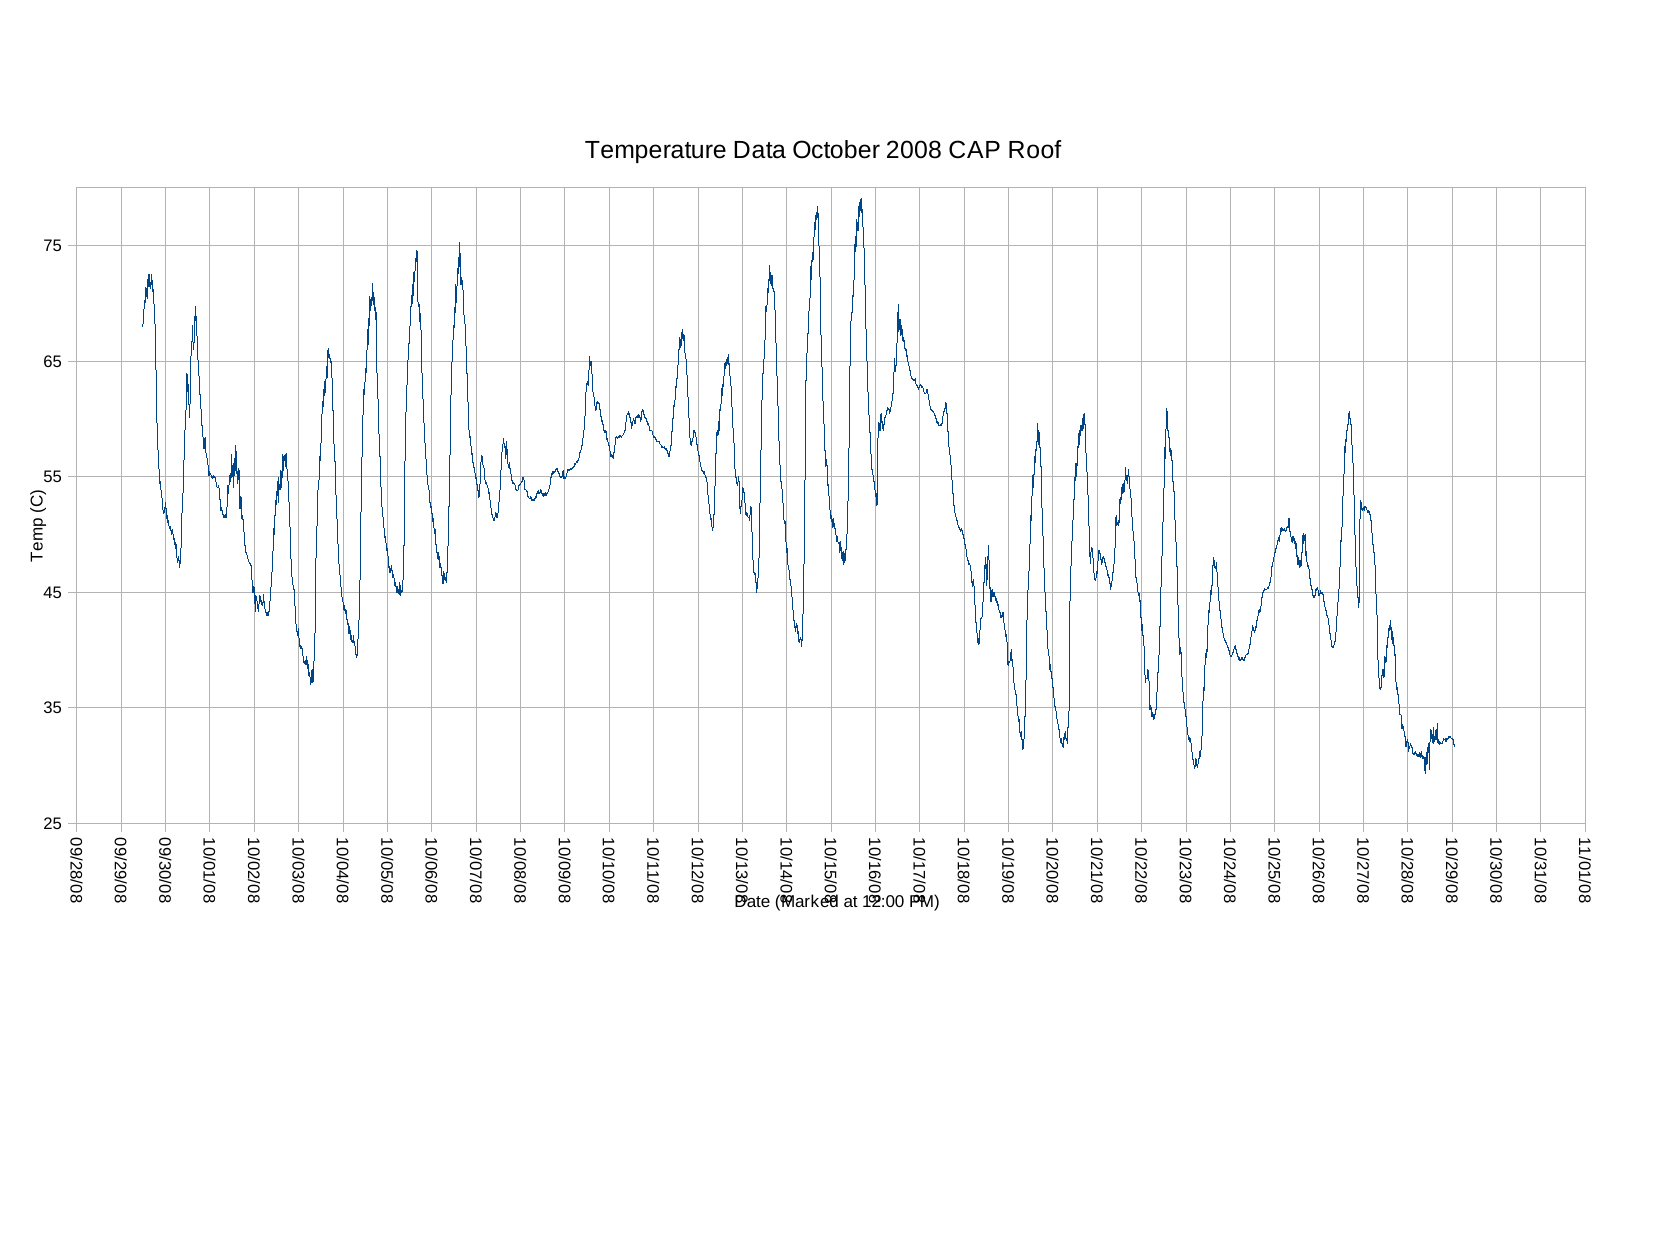

### Chart: Temperature Data October 2008 CAP Roof
| Category | tempO |
|---|---|